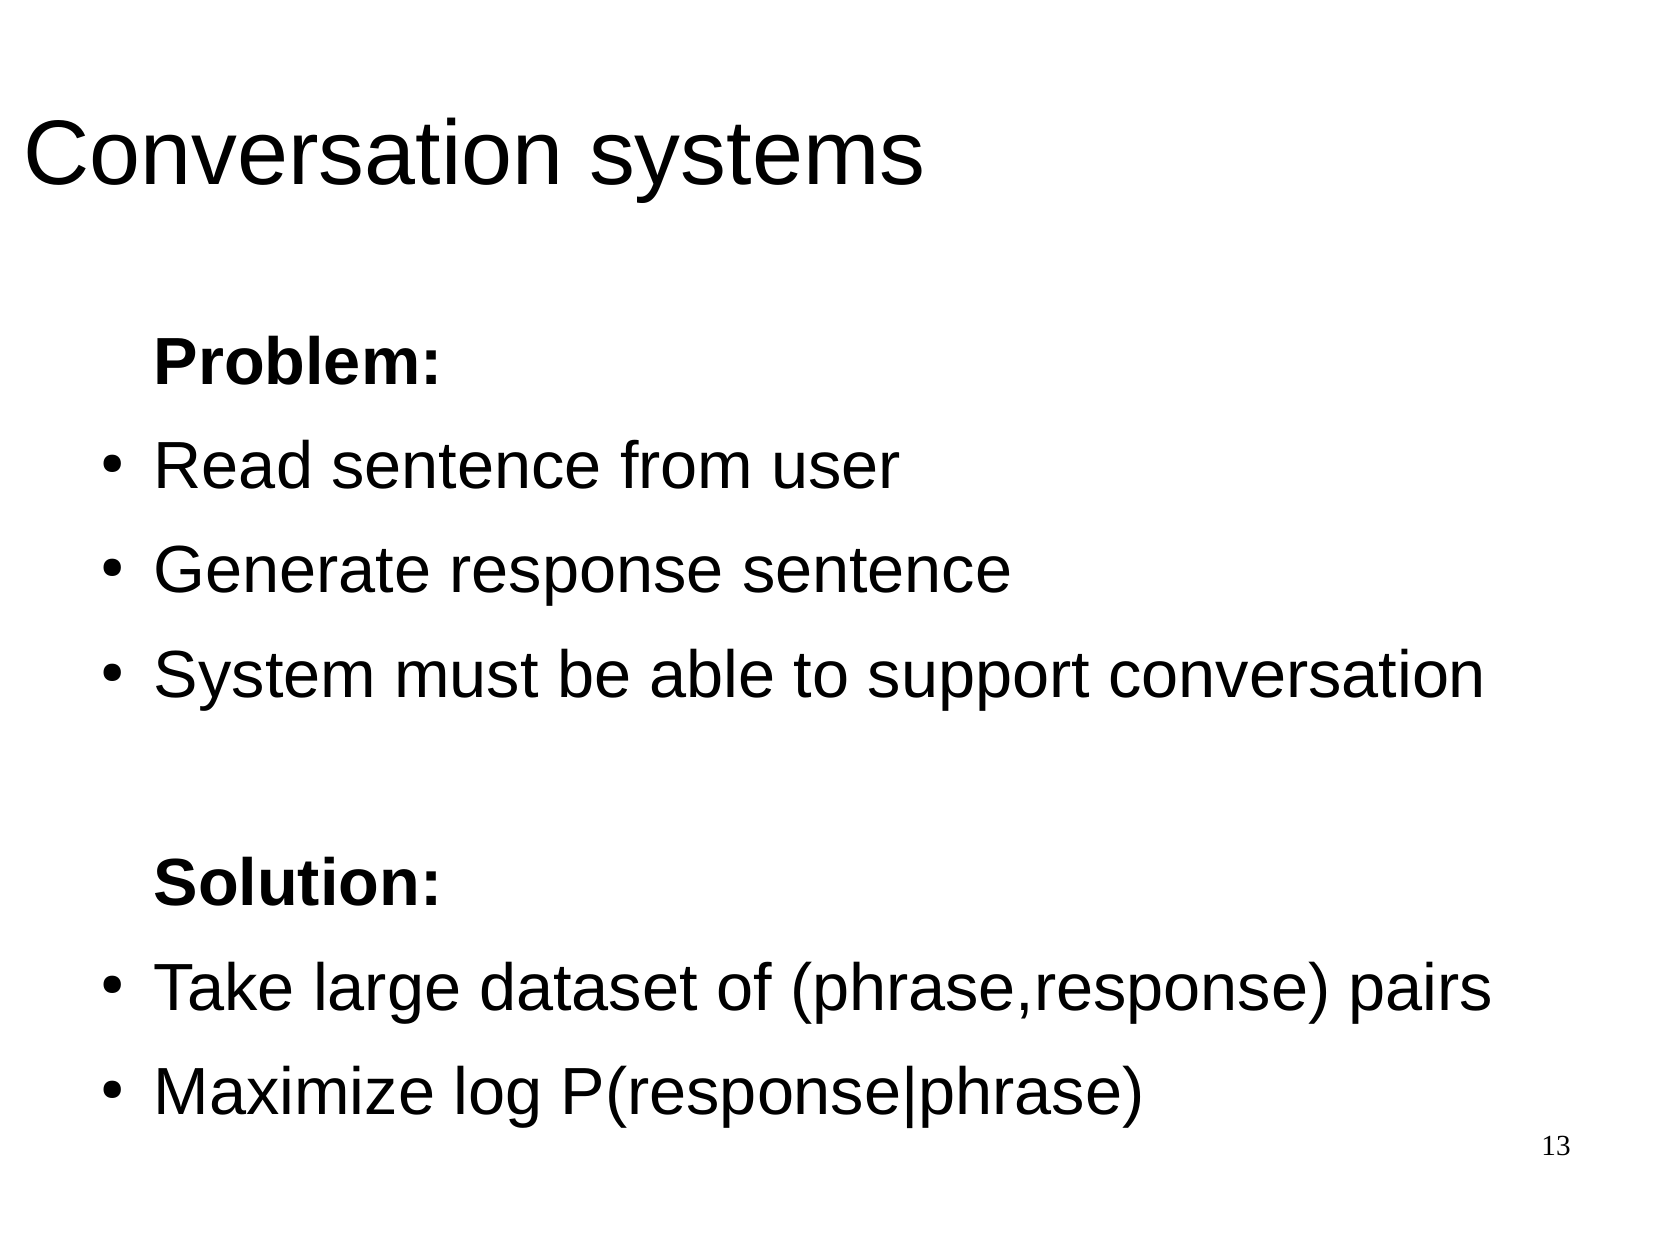

# Conversation systems
Problem:
Read sentence from user
Generate response sentence
System must be able to support conversation
Solution:
Take large dataset of (phrase,response) pairs
Maximize log P(response|phrase)
13